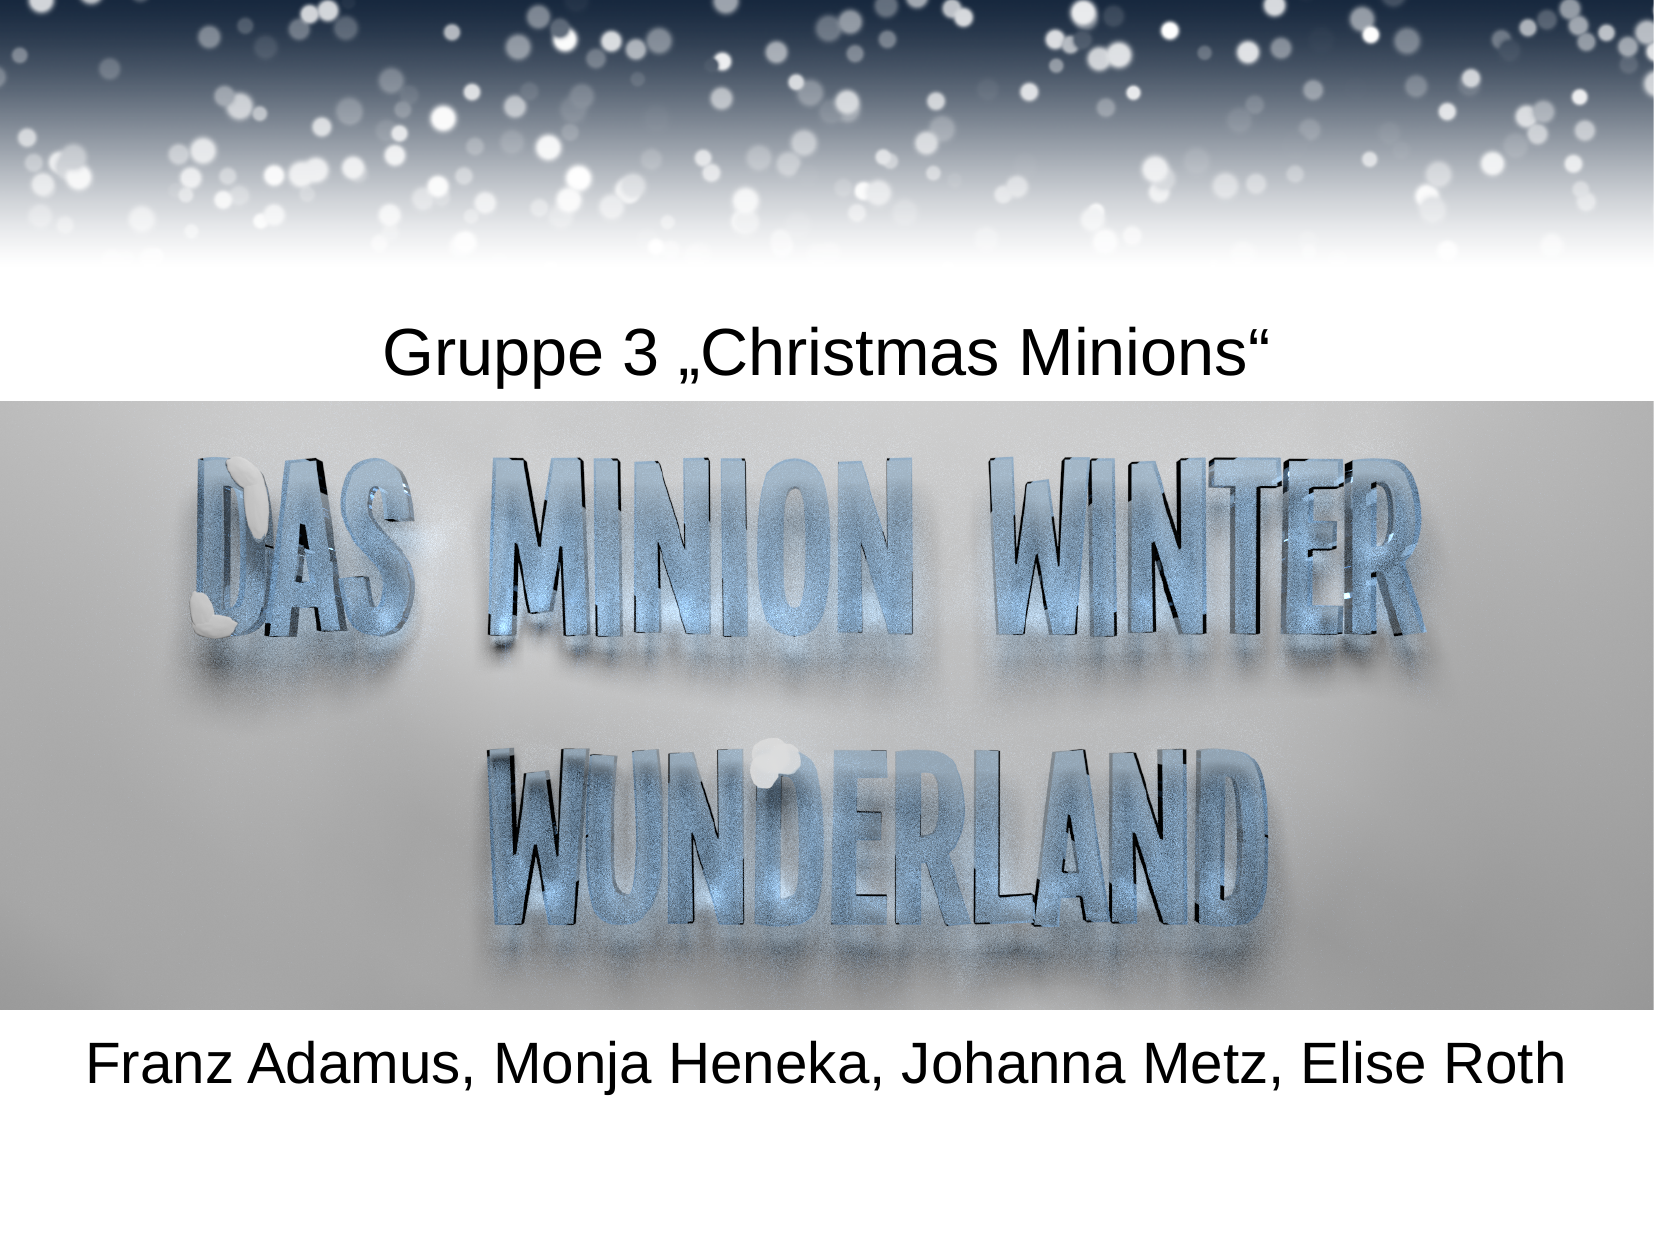

# Gruppe 3 „Christmas Minions“
Franz Adamus, Monja Heneka, Johanna Metz, Elise Roth